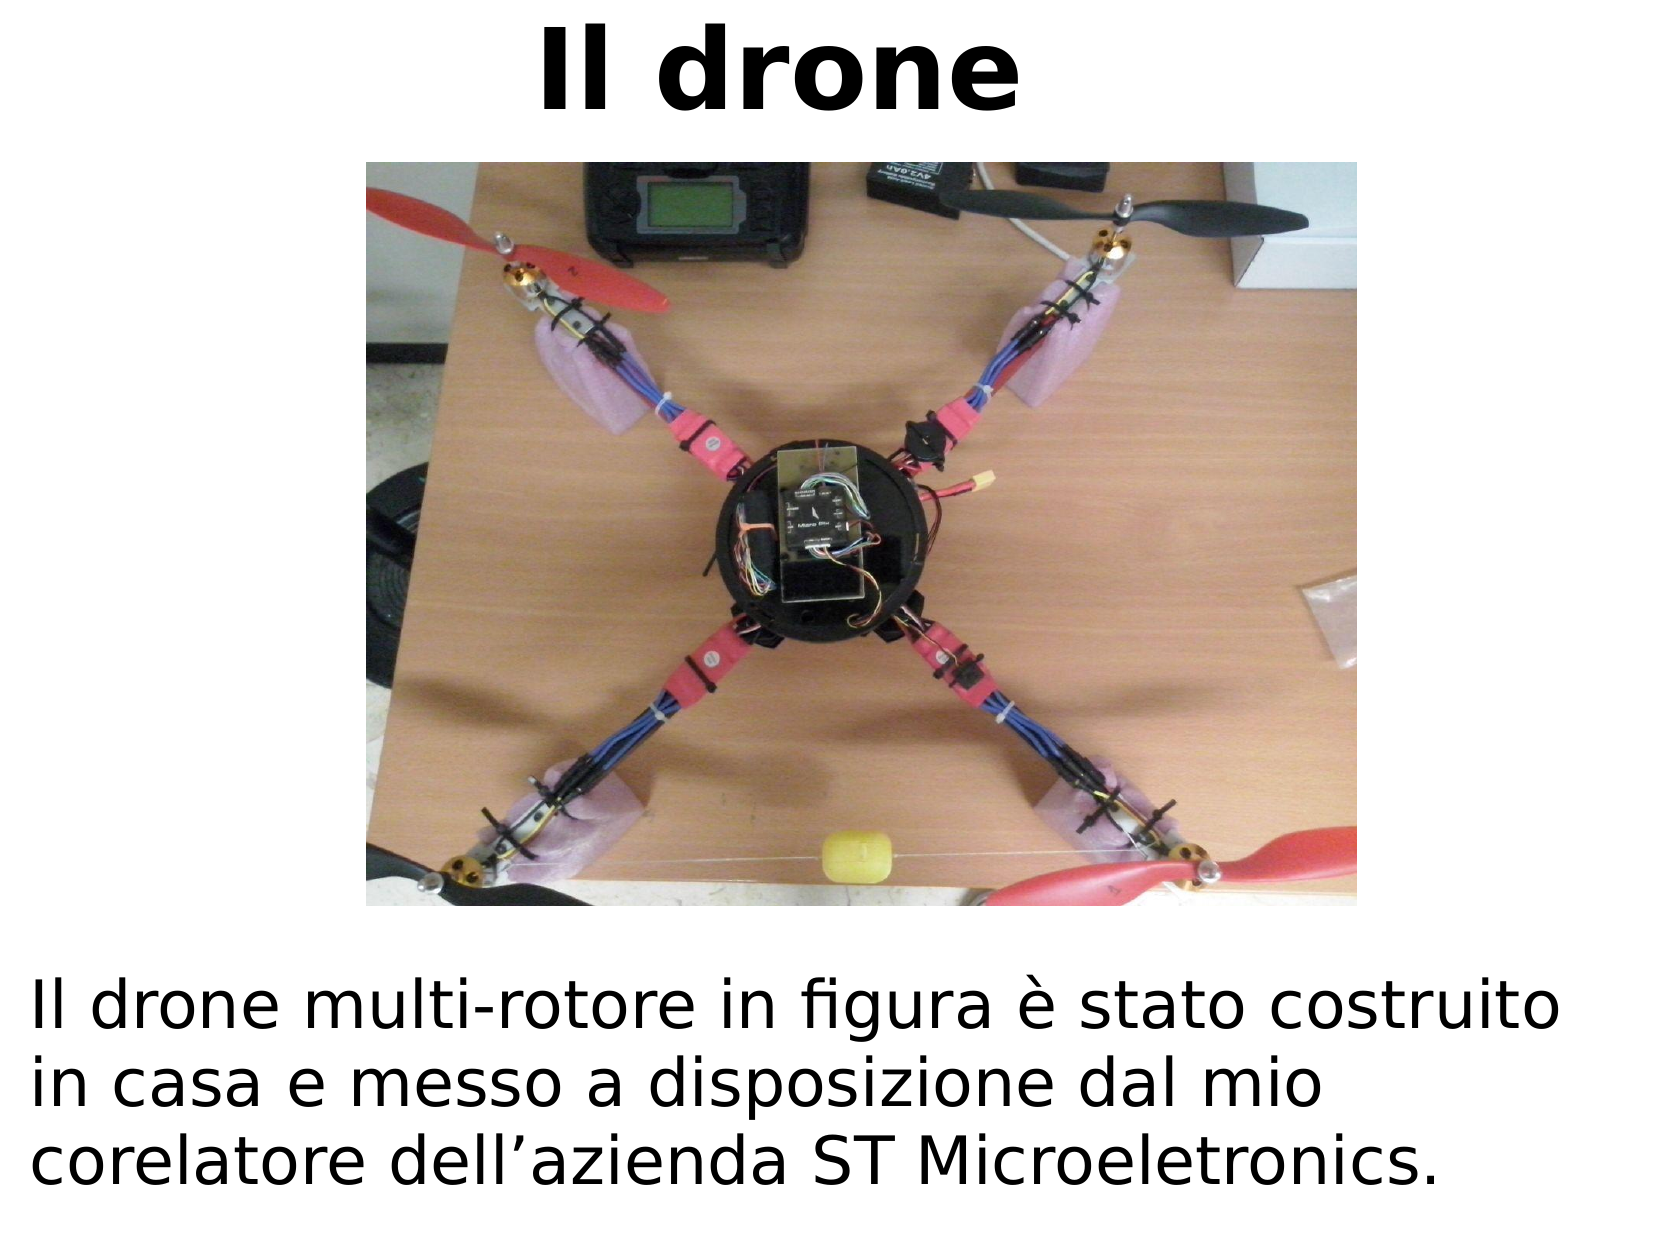

# Il drone
Il drone multi-rotore in figura è stato costruito in casa e messo a disposizione dal mio corelatore dell’azienda ST Microeletronics.